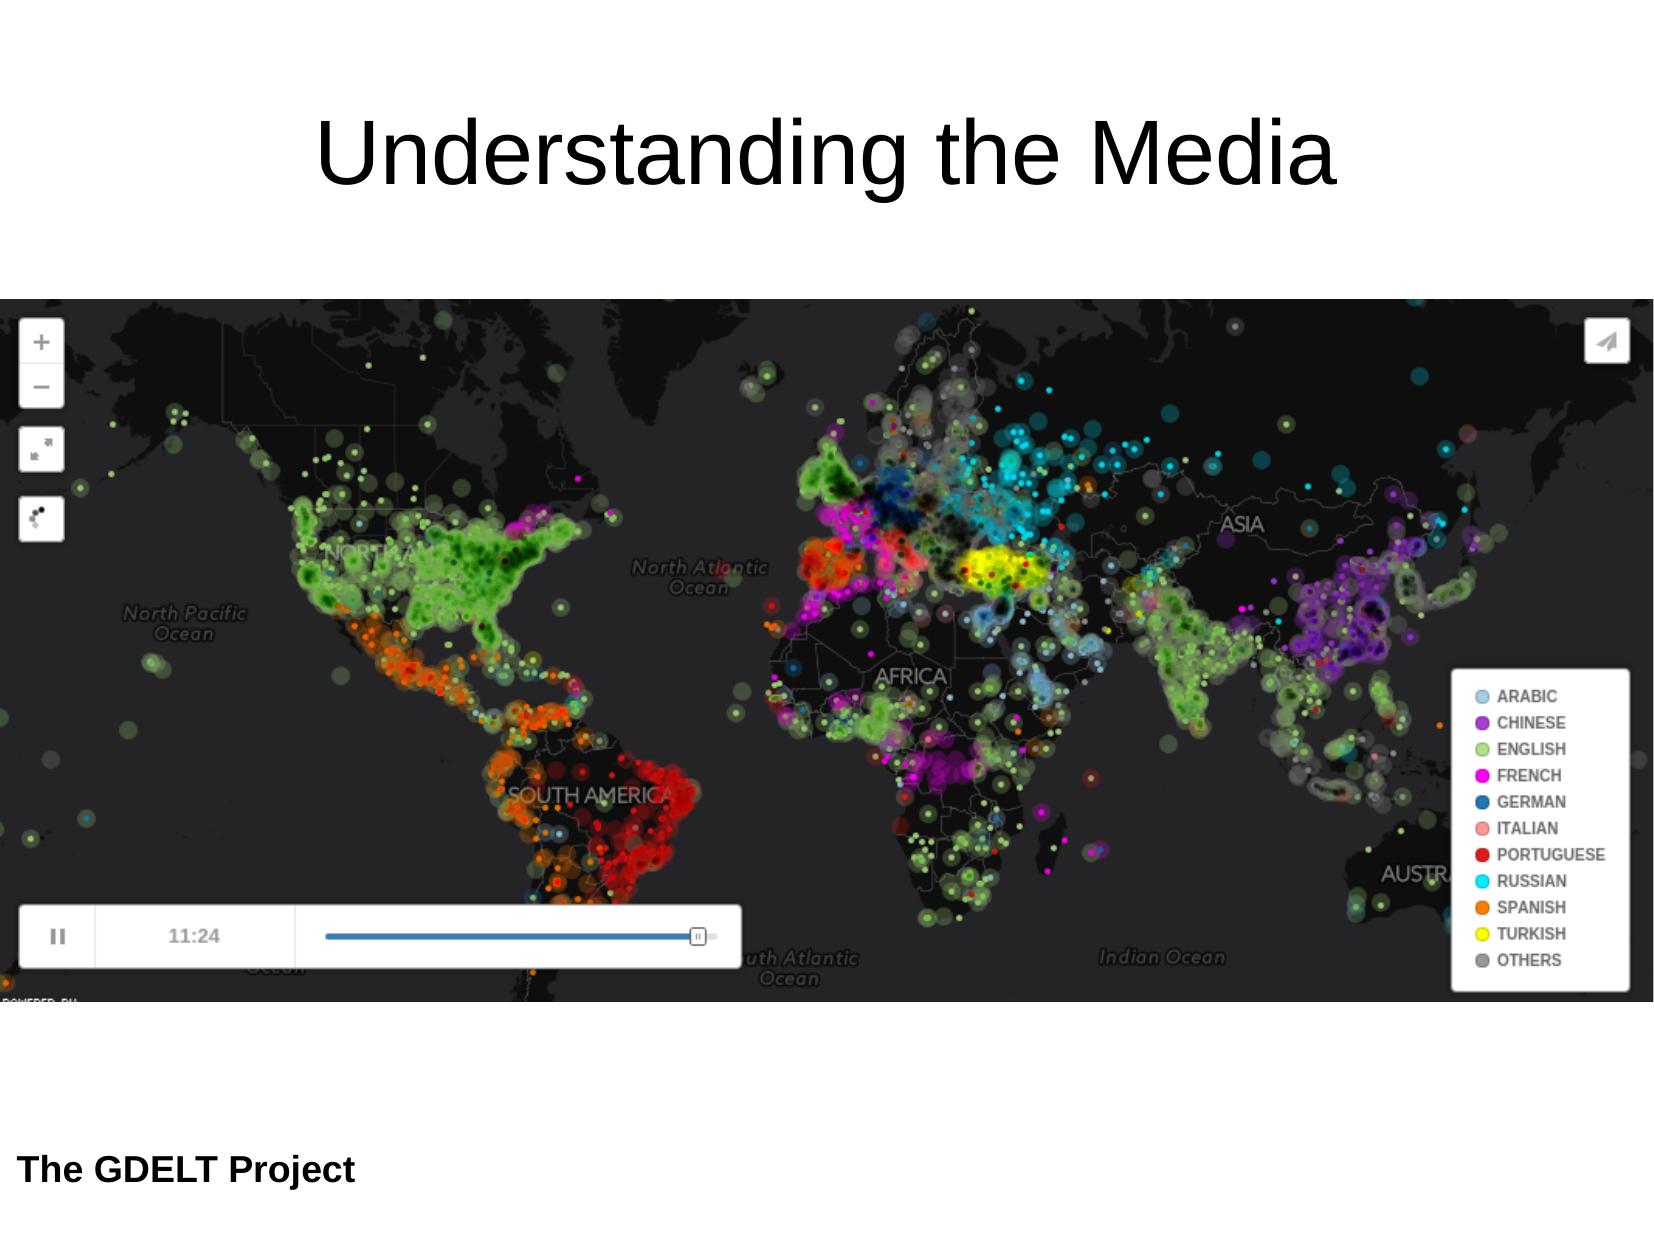

# Understanding the Media
The GDELT Project